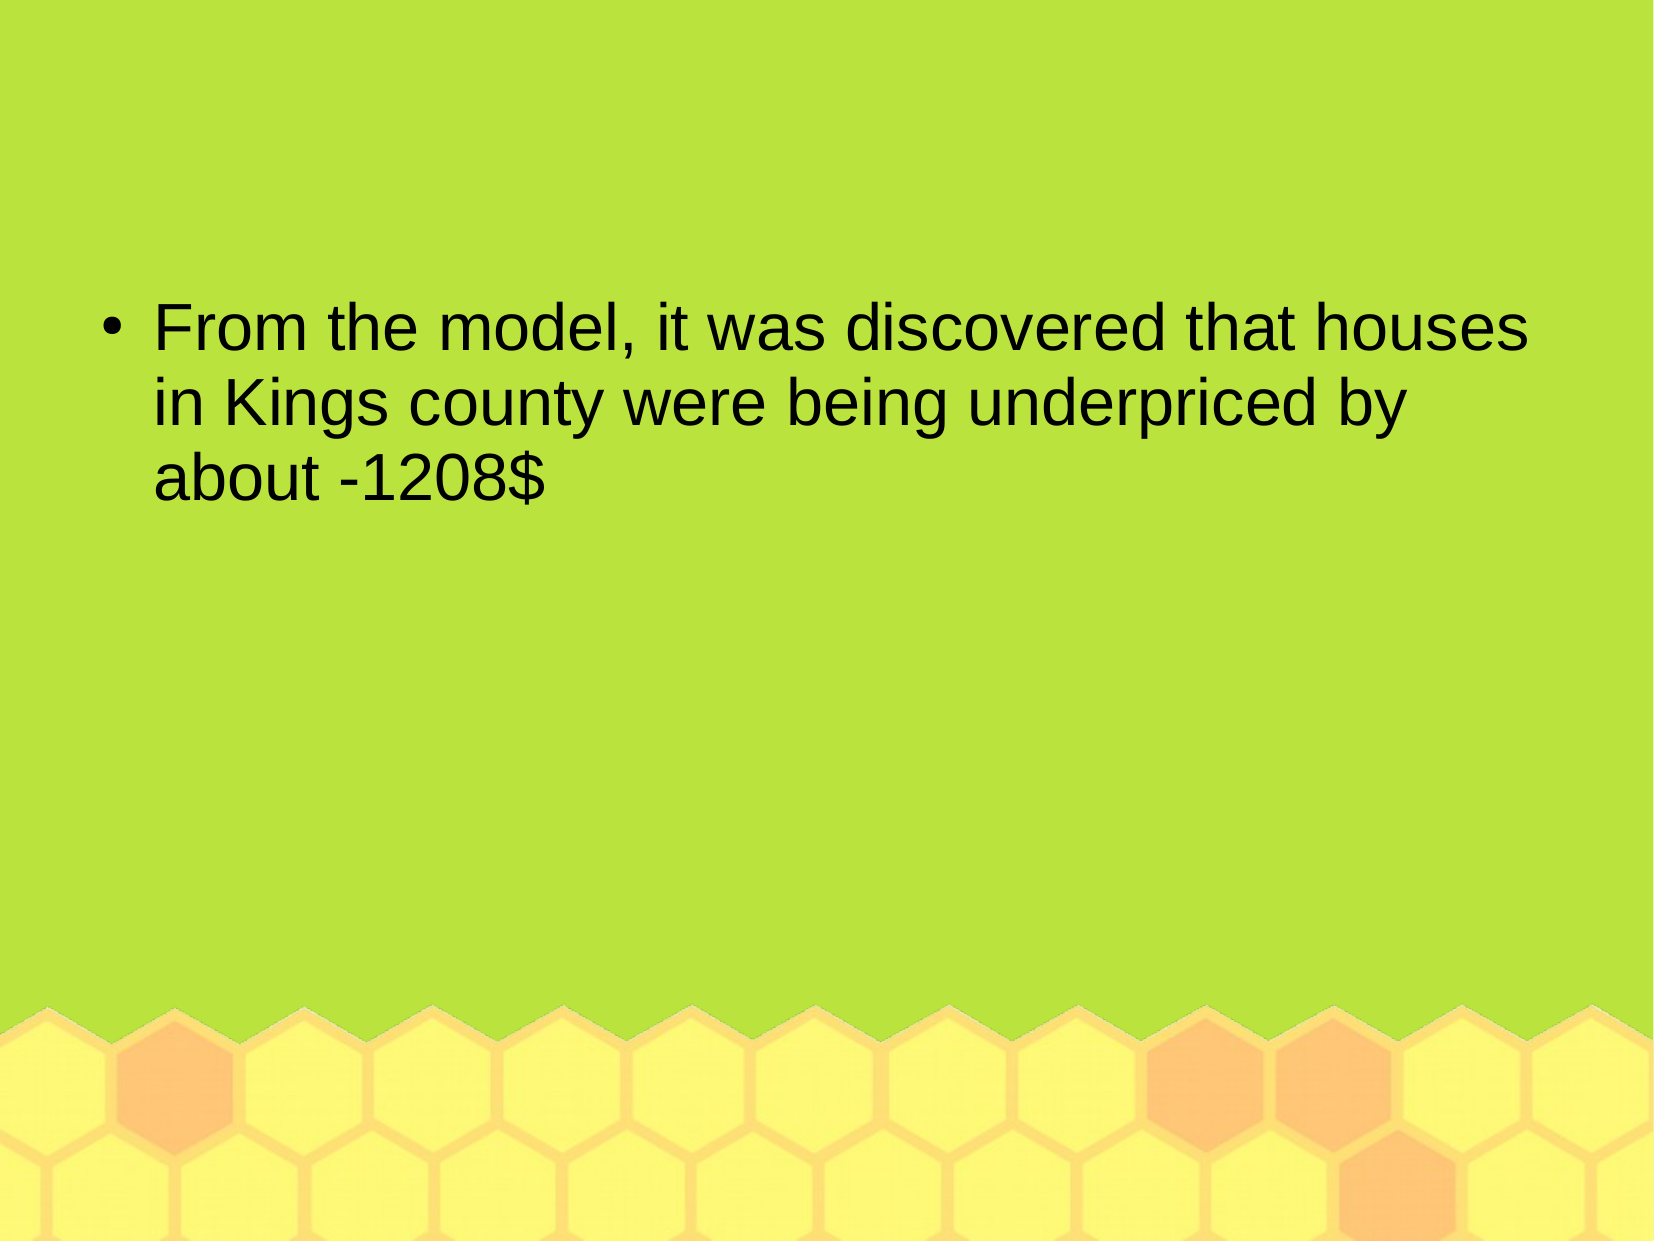

#
From the model, it was discovered that houses in Kings county were being underpriced by about -1208$